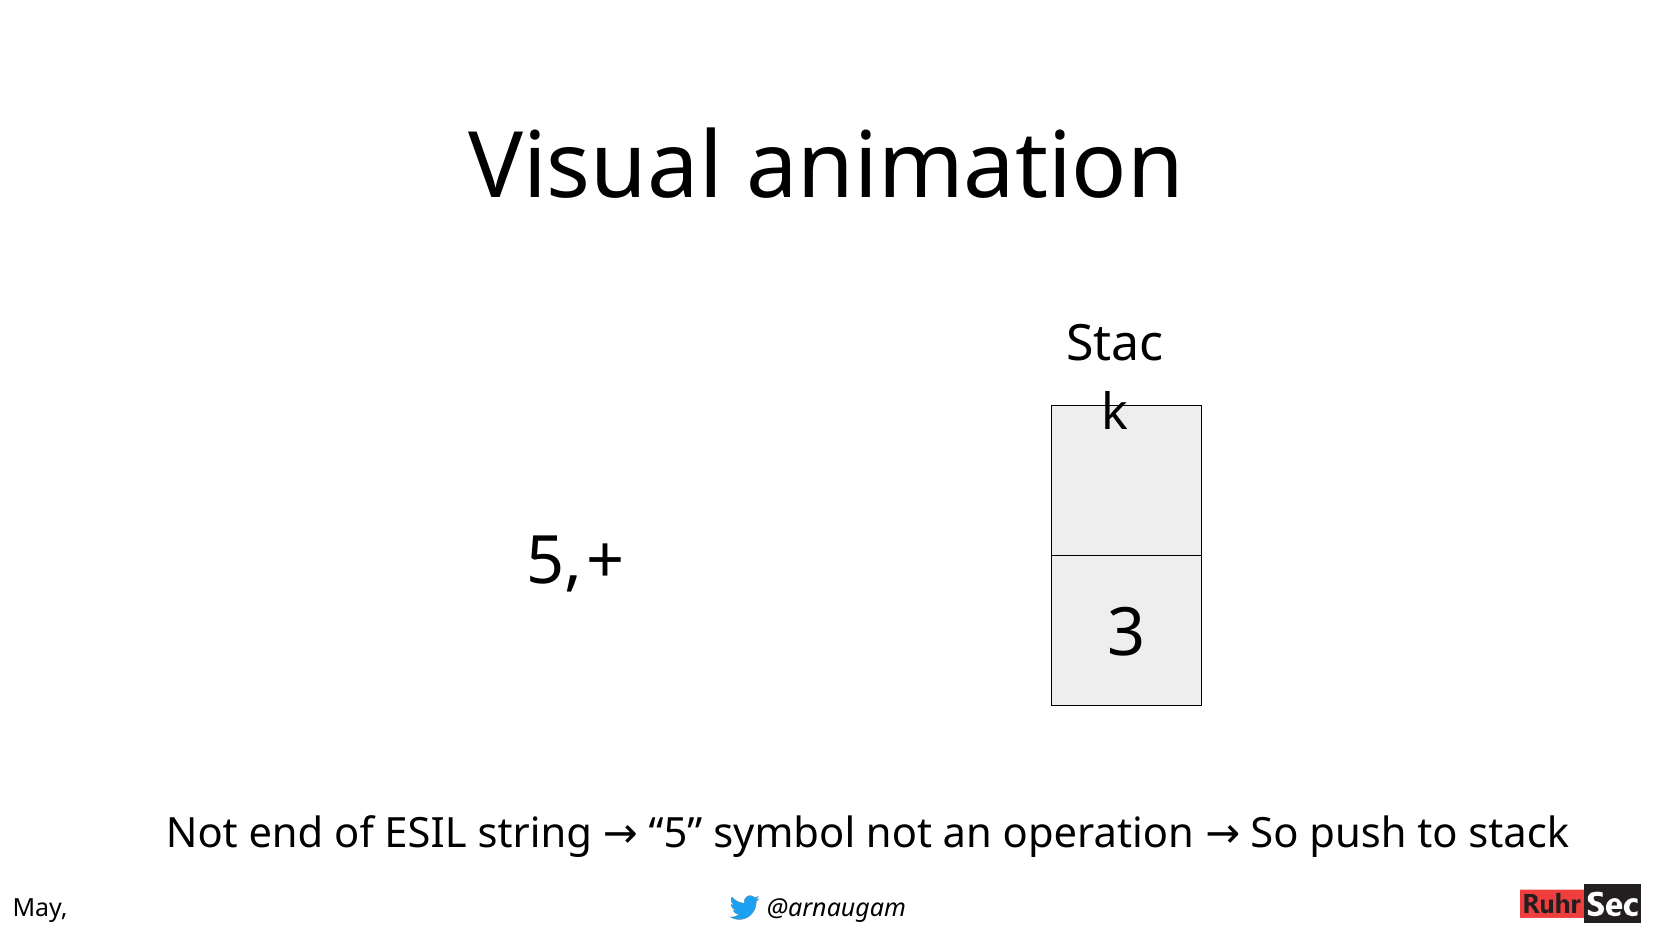

# Visual animation
Stack
5,
+
3
Not end of ESIL string → “5” symbol not an operation → So push to stack